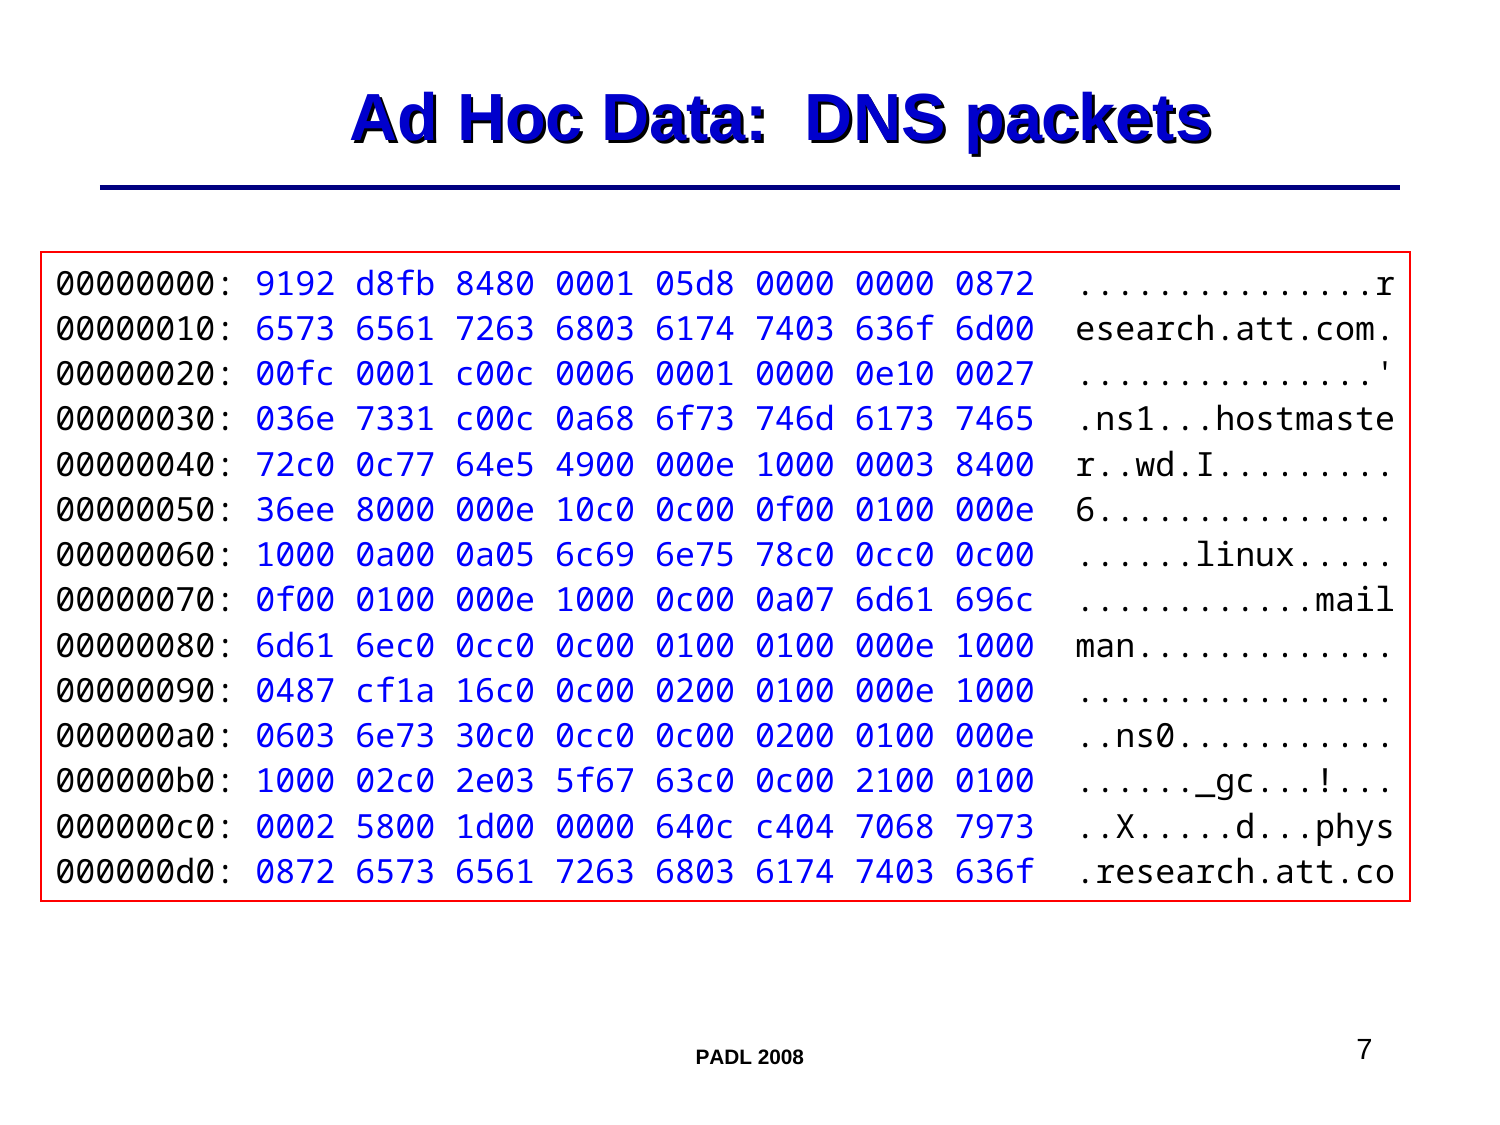

# Ad Hoc Data: DNS packets
00000000: 9192 d8fb 8480 0001 05d8 0000 0000 0872 ...............r
00000010: 6573 6561 7263 6803 6174 7403 636f 6d00 esearch.att.com.
00000020: 00fc 0001 c00c 0006 0001 0000 0e10 0027 ...............'
00000030: 036e 7331 c00c 0a68 6f73 746d 6173 7465 .ns1...hostmaste
00000040: 72c0 0c77 64e5 4900 000e 1000 0003 8400 r..wd.I.........
00000050: 36ee 8000 000e 10c0 0c00 0f00 0100 000e 6...............
00000060: 1000 0a00 0a05 6c69 6e75 78c0 0cc0 0c00 ......linux.....
00000070: 0f00 0100 000e 1000 0c00 0a07 6d61 696c ............mail
00000080: 6d61 6ec0 0cc0 0c00 0100 0100 000e 1000 man.............
00000090: 0487 cf1a 16c0 0c00 0200 0100 000e 1000 ................
000000a0: 0603 6e73 30c0 0cc0 0c00 0200 0100 000e ..ns0...........
000000b0: 1000 02c0 2e03 5f67 63c0 0c00 2100 0100 ......_gc...!...
000000c0: 0002 5800 1d00 0000 640c c404 7068 7973 ..X.....d...phys
000000d0: 0872 6573 6561 7263 6803 6174 7403 636f .research.att.co
7